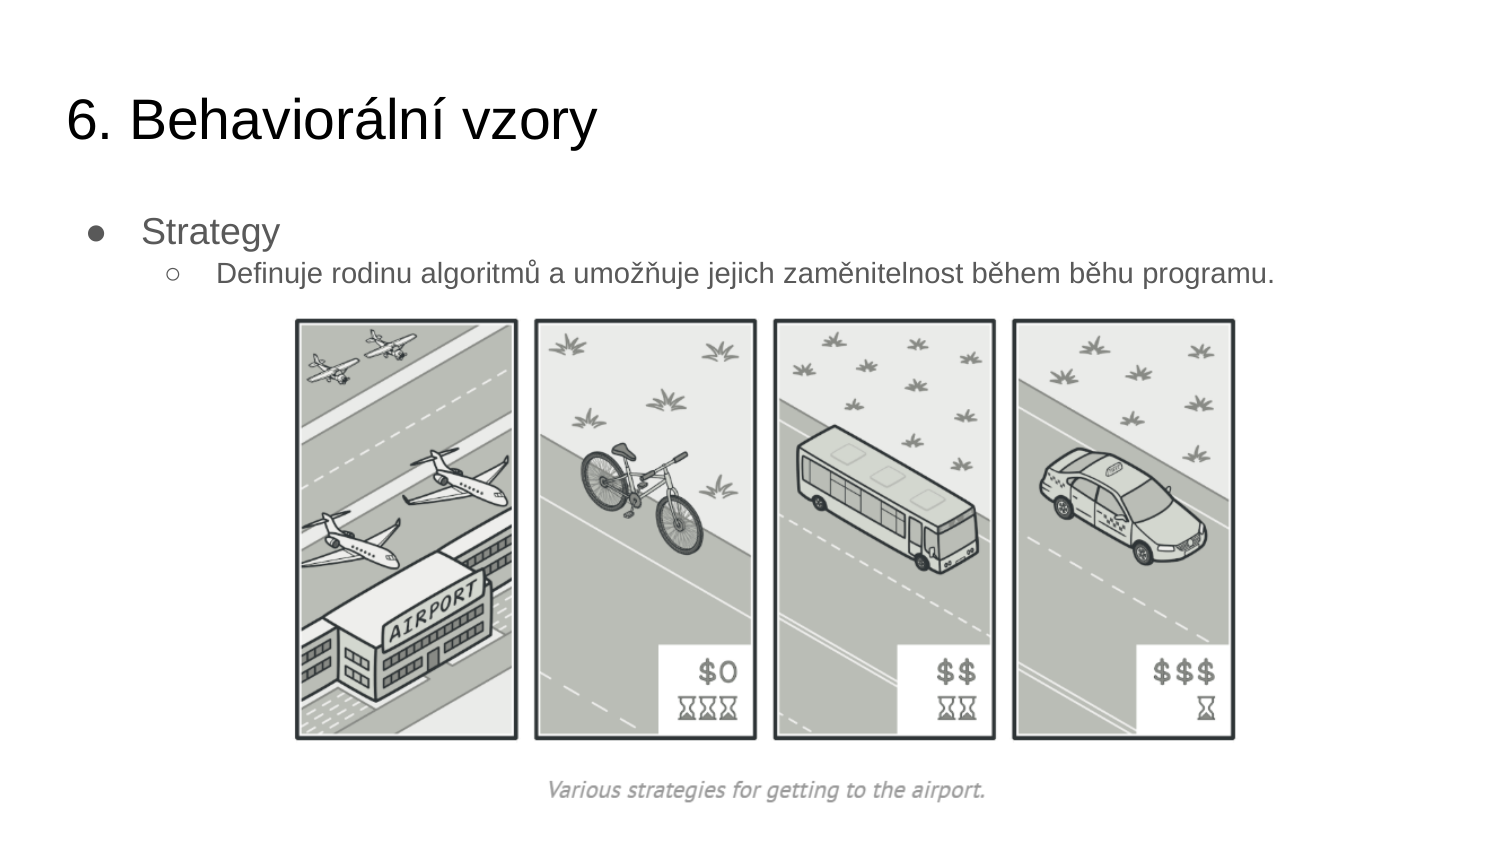

# 6. Behaviorální vzory
Strategy
Definuje rodinu algoritmů a umožňuje jejich zaměnitelnost během běhu programu.